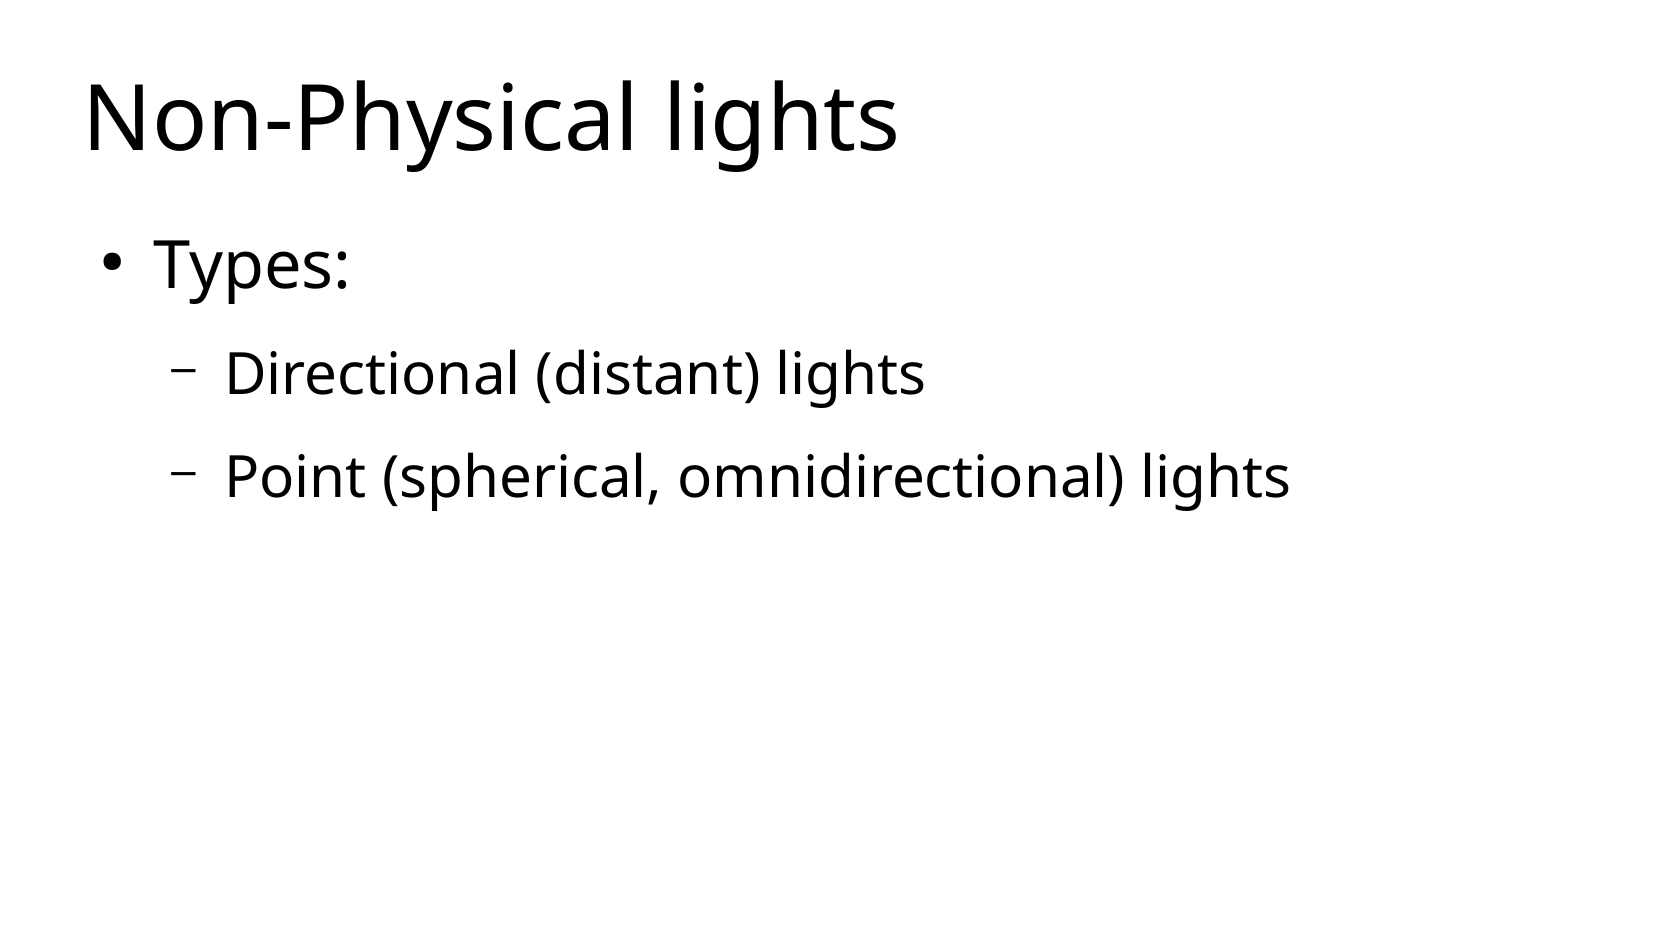

# Non-Physical lights
Types:
Directional (distant) lights
Point (spherical, omnidirectional) lights